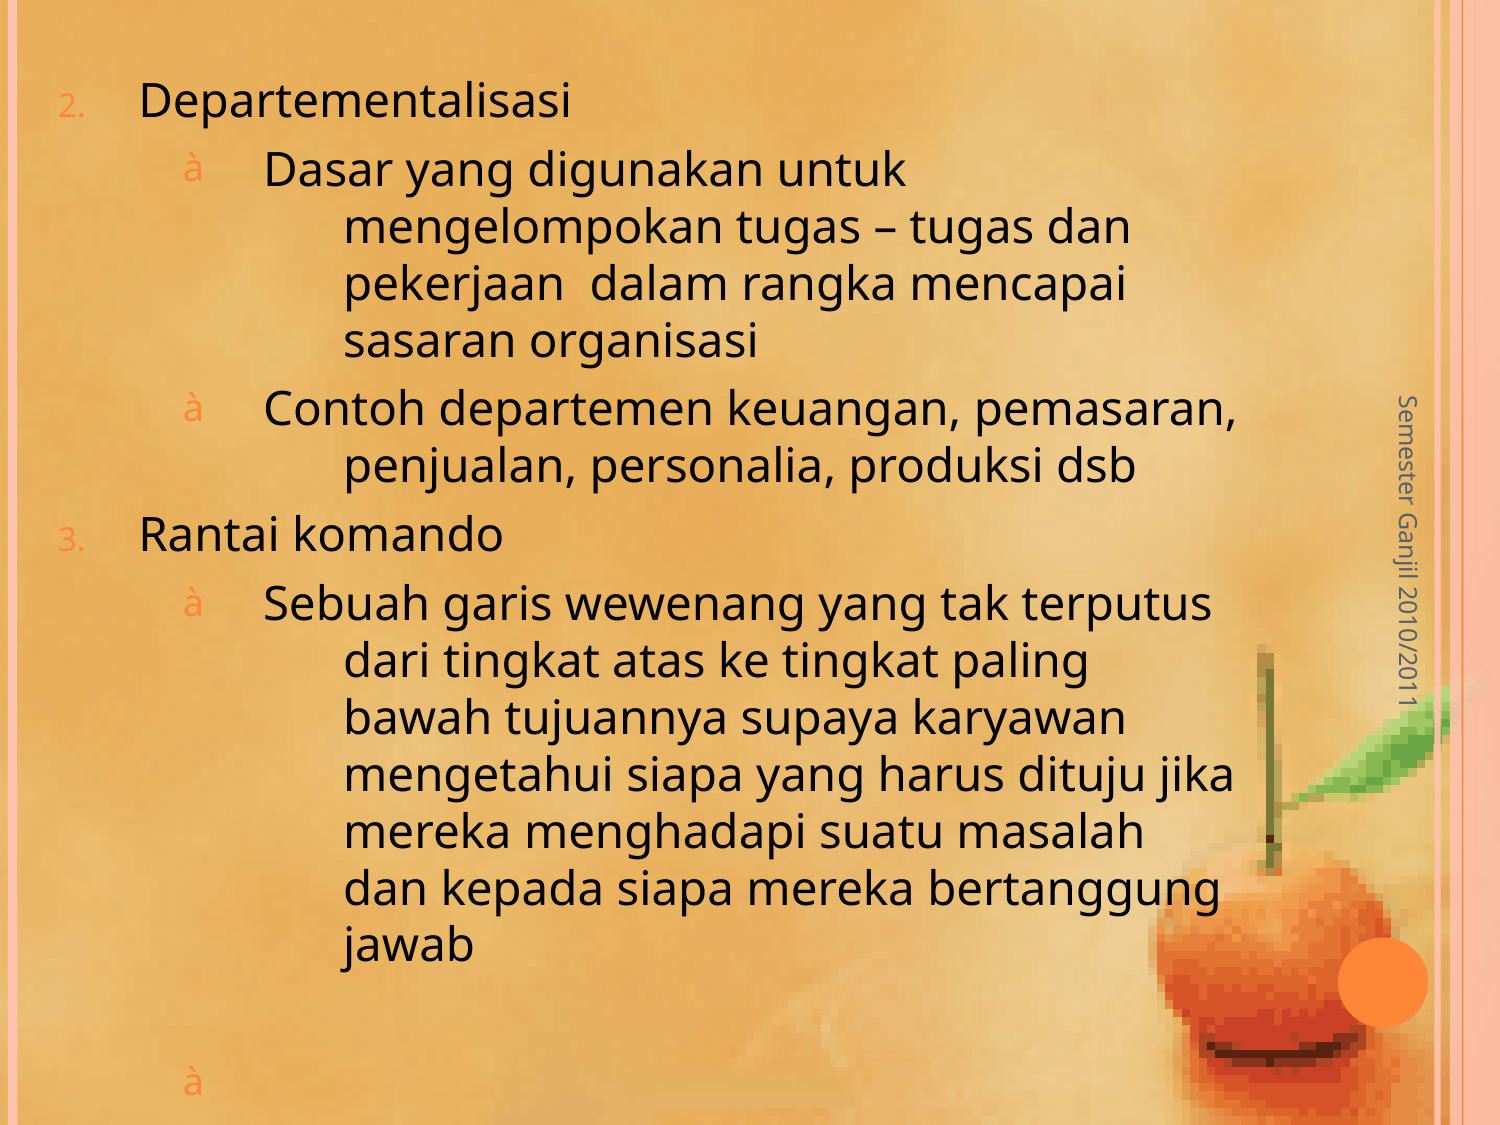

# Departementalisasi
Dasar yang digunakan untuk mengelompokan tugas – tugas dan pekerjaan dalam rangka mencapai sasaran organisasi
Contoh departemen keuangan, pemasaran, penjualan, personalia, produksi dsb
Rantai komando
Sebuah garis wewenang yang tak terputus dari tingkat atas ke tingkat paling bawah tujuannya supaya karyawan mengetahui siapa yang harus dituju jika mereka menghadapi suatu masalah dan kepada siapa mereka bertanggung jawab
Semester Ganjil 2010/2011